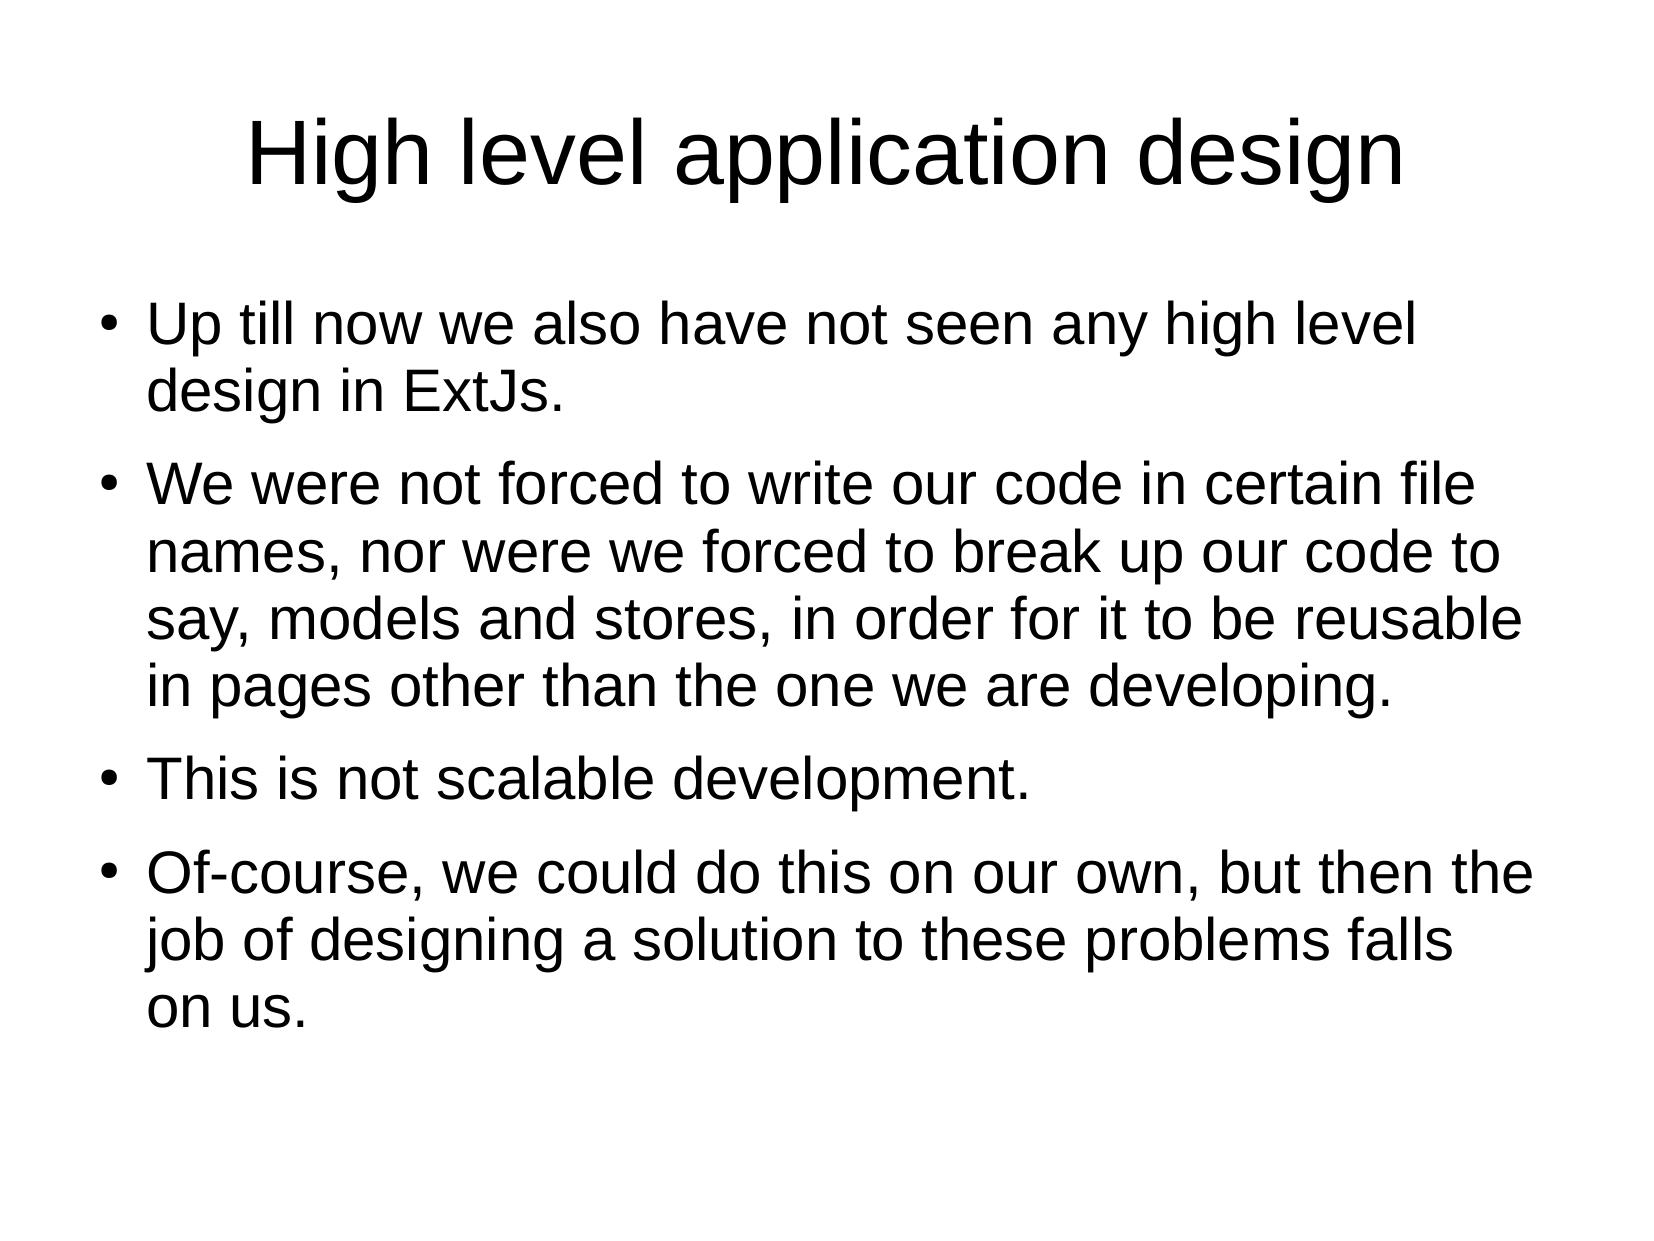

# High level application design
Up till now we also have not seen any high level design in ExtJs.
We were not forced to write our code in certain file names, nor were we forced to break up our code to say, models and stores, in order for it to be reusable in pages other than the one we are developing.
This is not scalable development.
Of-course, we could do this on our own, but then the job of designing a solution to these problems falls on us.